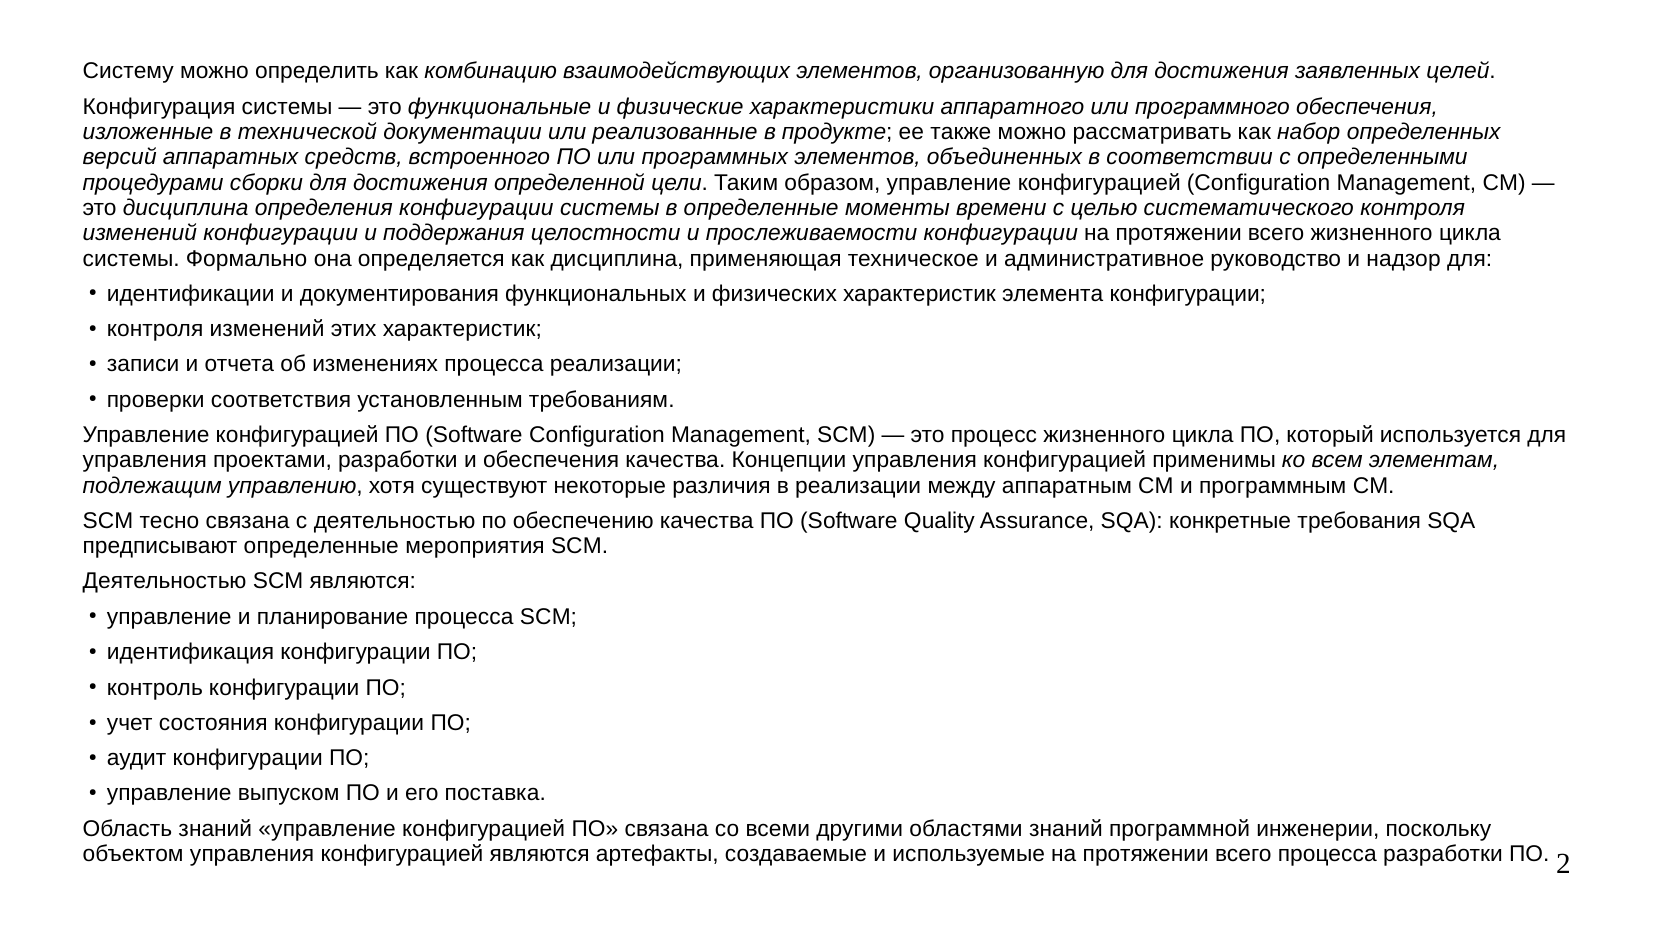

# Систему можно определить как комбинацию взаимодействующих элементов, организованную для достижения заявленных целей.
Конфигурация системы — это функциональные и физические характеристики аппаратного или программного обеспечения, изложенные в технической документации или реализованные в продукте; ее также можно рассматривать как набор определенных версий аппаратных средств, встроенного ПО или программных элементов, объединенных в соответствии с определенными процедурами сборки для достижения определенной цели. Таким образом, управление конфигурацией (Configuration Management, CM) — это дисциплина определения конфигурации системы в определенные моменты времени с целью систематического контроля изменений конфигурации и поддержания целостности и прослеживаемости конфигурации на протяжении всего жизненного цикла системы. Формально она определяется как дисциплина, применяющая техническое и административное руководство и надзор для:
идентификации и документирования функциональных и физических характеристик элемента конфигурации;
контроля изменений этих характеристик;
записи и отчета об изменениях процесса реализации;
проверки соответствия установленным требованиям.
Управление конфигурацией ПО (Software Configuration Management, SCM) — это процесс жизненного цикла ПО, который используется для управления проектами, разработки и обеспечения качества. Концепции управления конфигурацией применимы ко всем элементам, подлежащим управлению, хотя существуют некоторые различия в реализации между аппаратным CM и программным CM.
SCM тесно связана с деятельностью по обеспечению качества ПО (Software Quality Assurance, SQA): конкретные требования SQA предписывают определенные мероприятия SCM.
Деятельностью SCM являются:
управление и планирование процесса SCM;
идентификация конфигурации ПО;
контроль конфигурации ПО;
учет состояния конфигурации ПО;
аудит конфигурации ПО;
управление выпуском ПО и его поставка.
Область знаний «управление конфигурацией ПО» связана со всеми другими областями знаний программной инженерии, поскольку объектом управления конфигурацией являются артефакты, создаваемые и используемые на протяжении всего процесса разработки ПО.
2